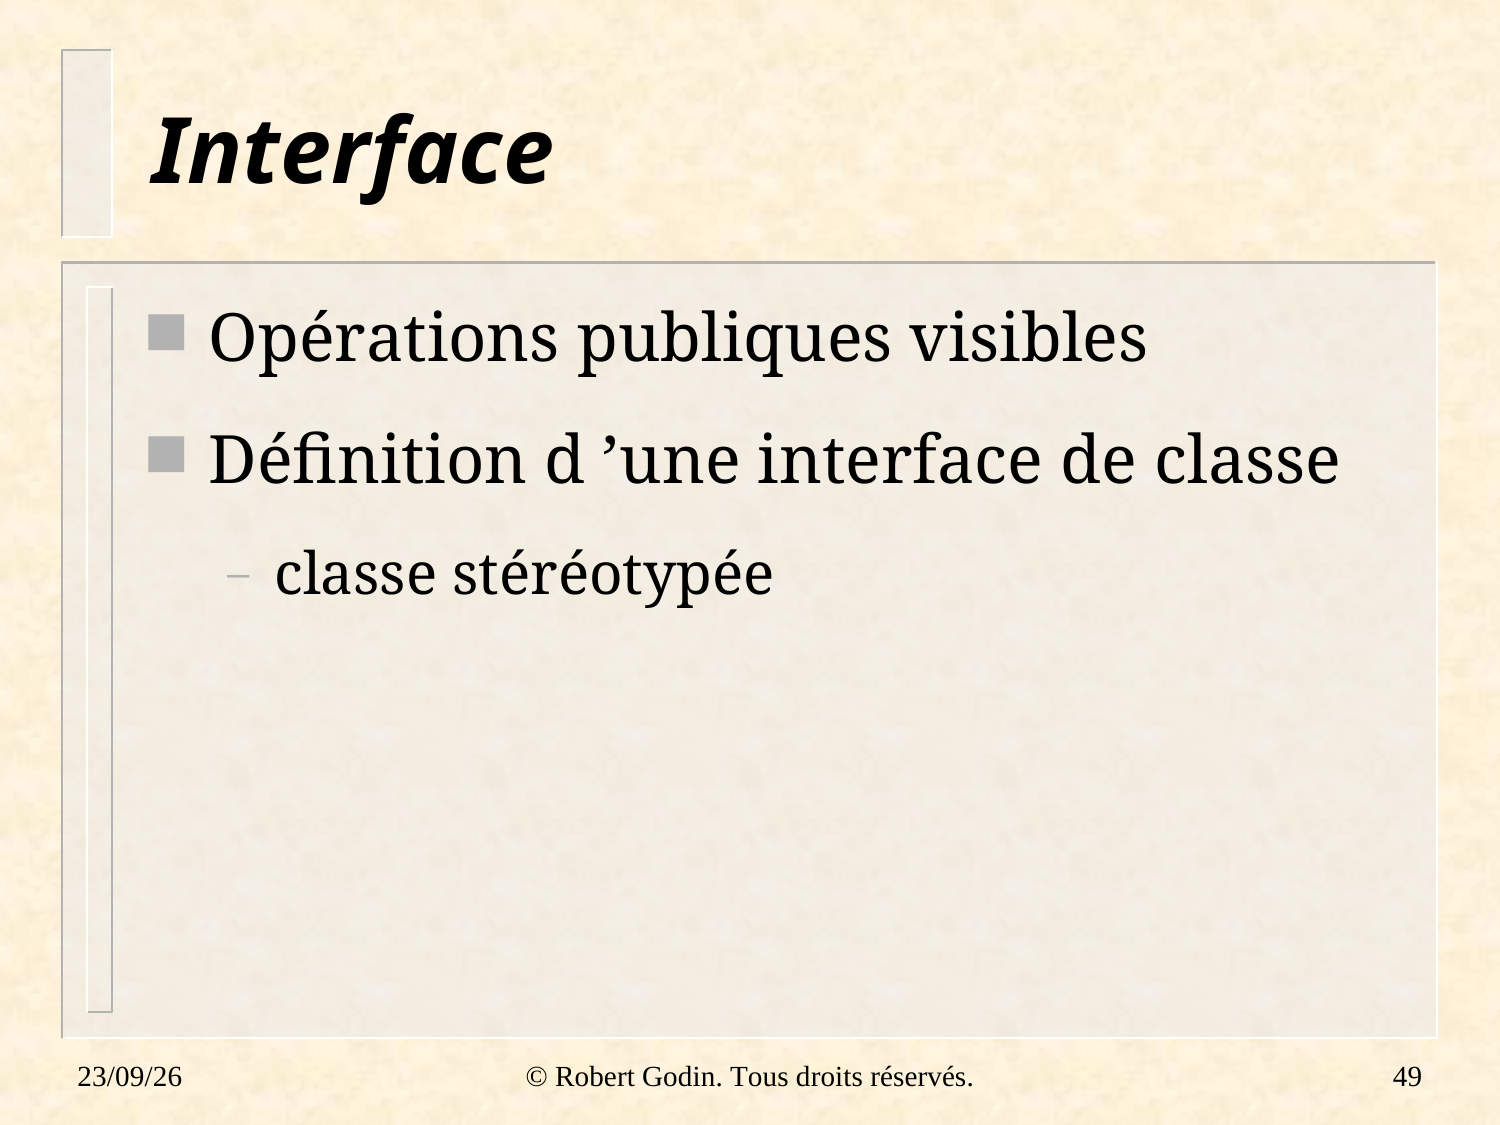

# Interface
Opérations publiques visibles
Définition d ’une interface de classe
classe stéréotypée
© Robert Godin. Tous droits réservés.